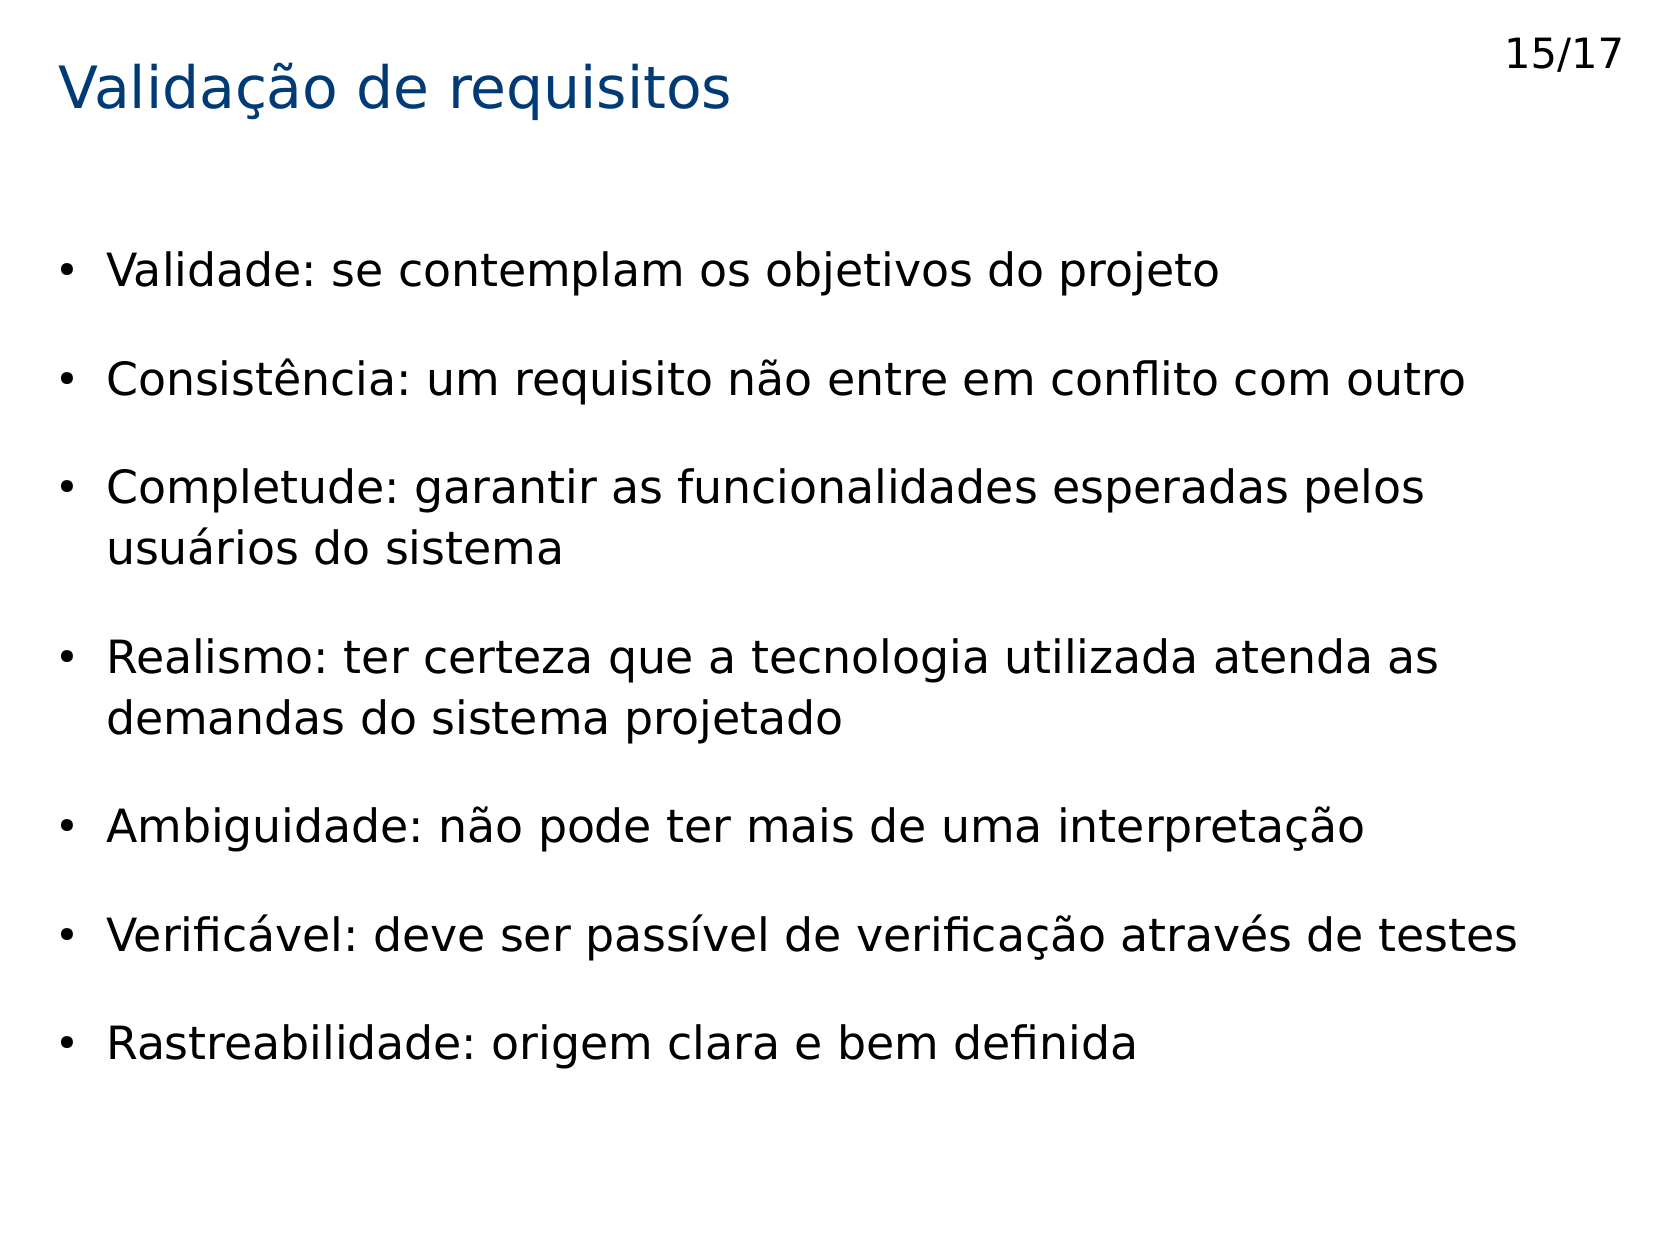

# Validação de requisitos
15
Validade: se contemplam os objetivos do projeto
Consistência: um requisito não entre em conflito com outro
Completude: garantir as funcionalidades esperadas pelos usuários do sistema
Realismo: ter certeza que a tecnologia utilizada atenda as demandas do sistema projetado
Ambiguidade: não pode ter mais de uma interpretação
Verificável: deve ser passível de verificação através de testes
Rastreabilidade: origem clara e bem definida